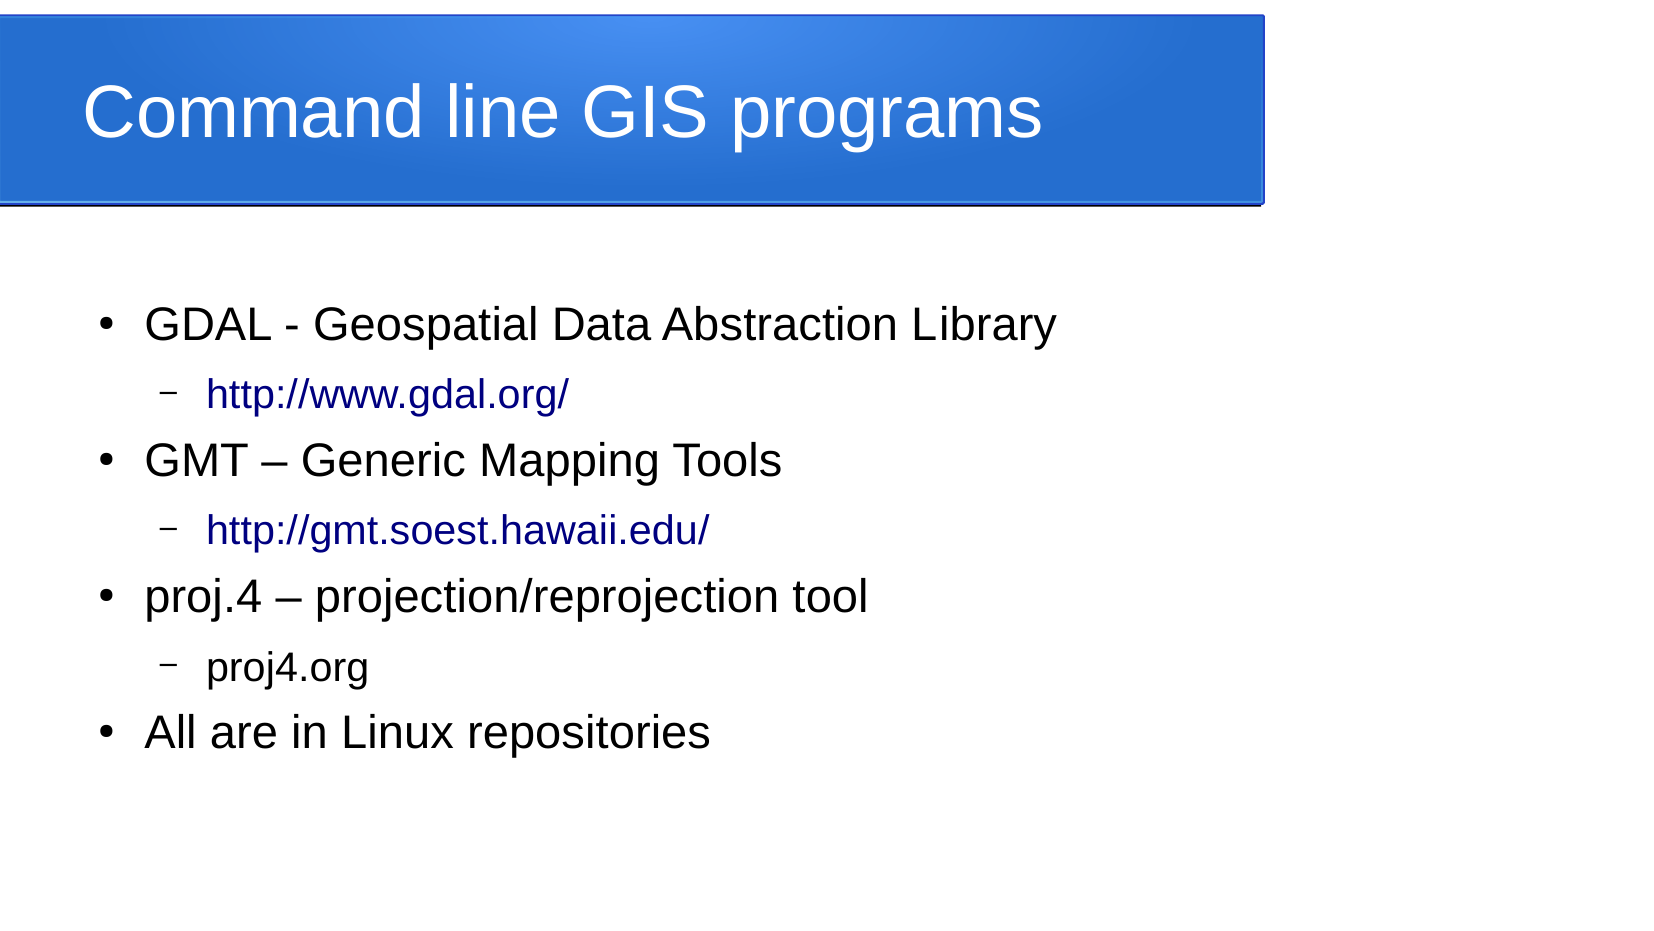

# Command line GIS programs
GDAL - Geospatial Data Abstraction Library
http://www.gdal.org/
GMT – Generic Mapping Tools
http://gmt.soest.hawaii.edu/
proj.4 – projection/reprojection tool
proj4.org
All are in Linux repositories